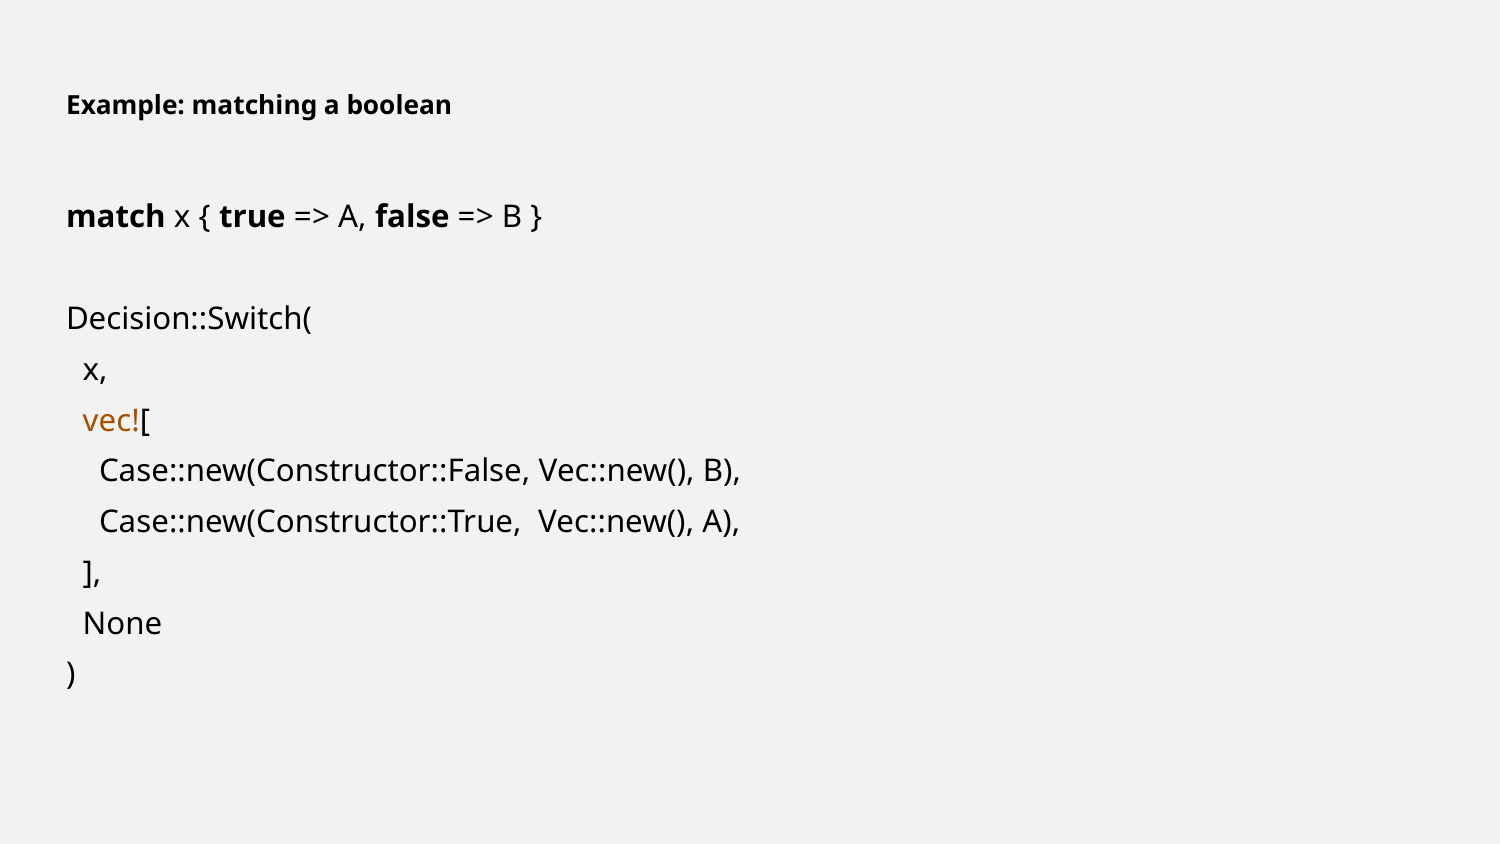

# Example: matching a boolean
match x { true => A, false => B }
Decision::Switch(
 x,
 vec![
 Case::new(Constructor::False, Vec::new(), B),
 Case::new(Constructor::True, Vec::new(), A),
 ],
 None
)